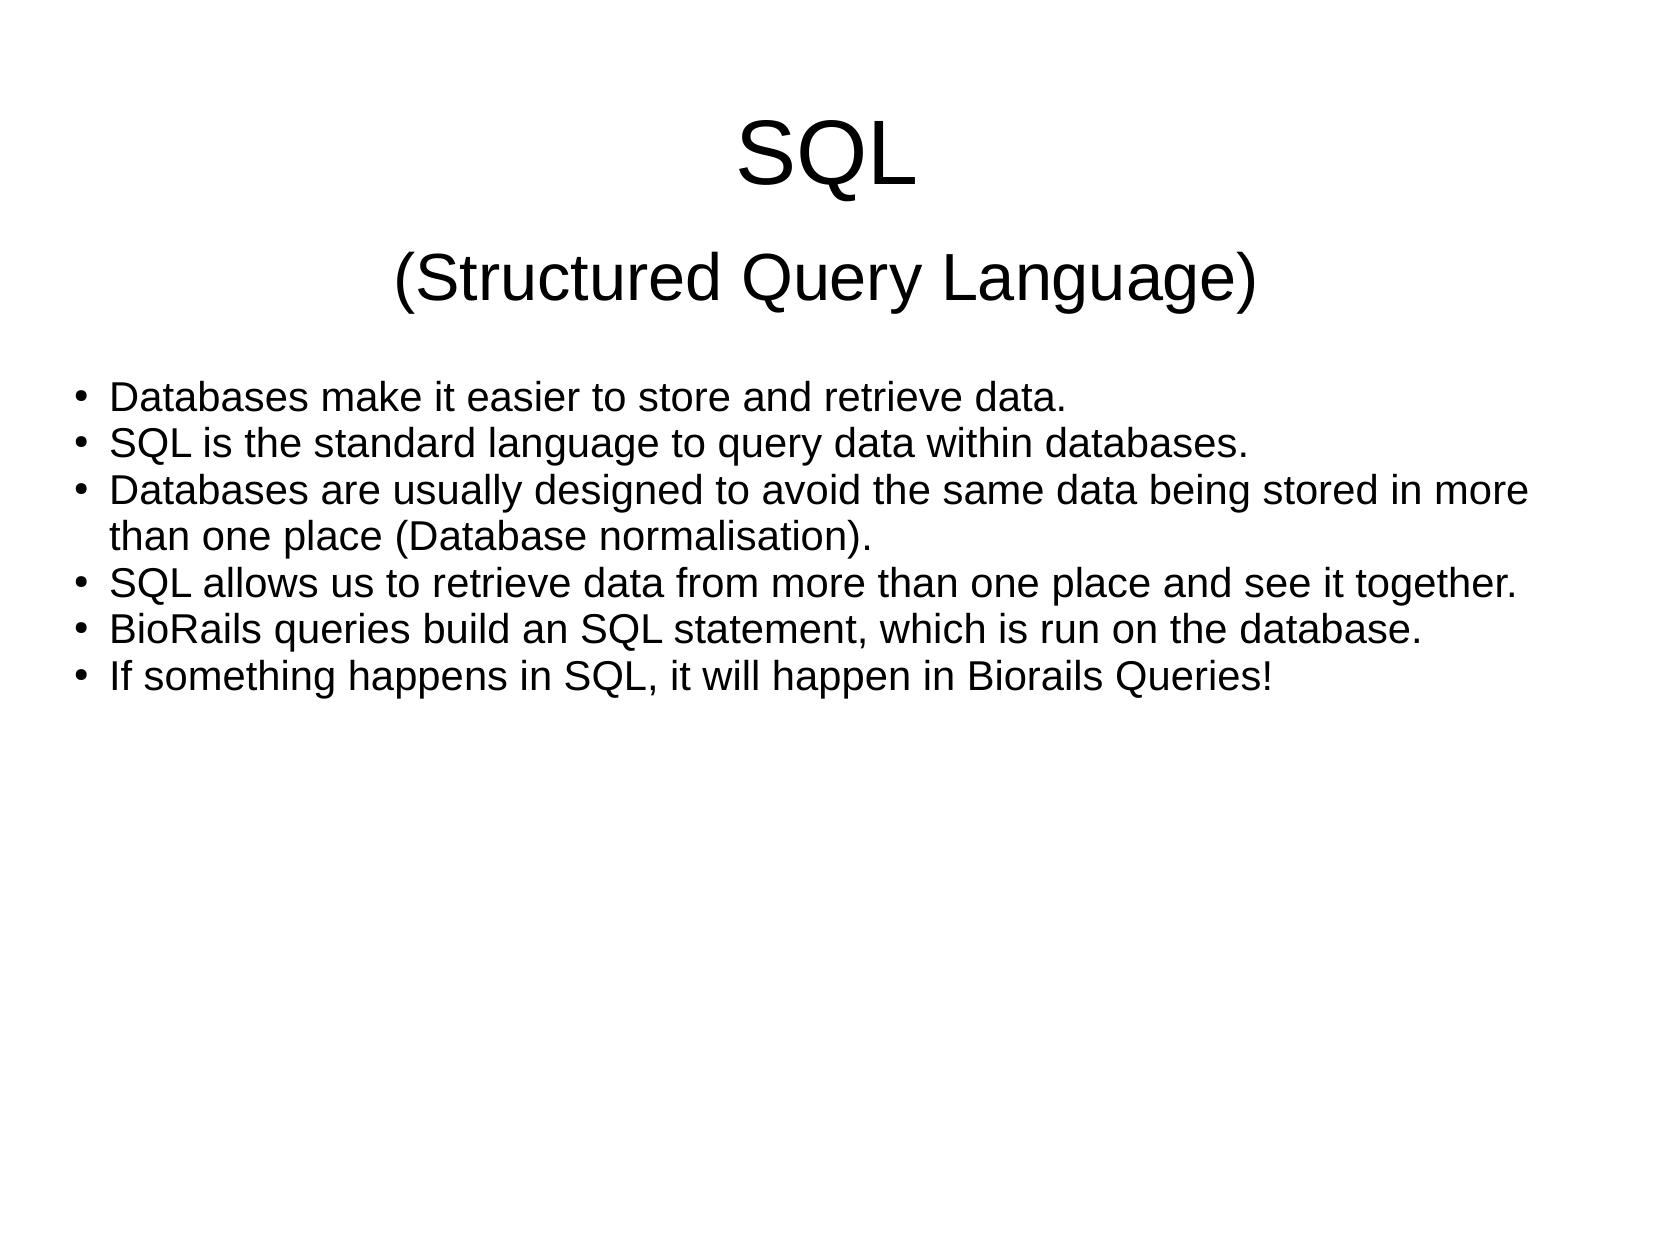

# SQL
(Structured Query Language)
Databases make it easier to store and retrieve data.
SQL is the standard language to query data within databases.
Databases are usually designed to avoid the same data being stored in more than one place (Database normalisation).
SQL allows us to retrieve data from more than one place and see it together.
BioRails queries build an SQL statement, which is run on the database.
If something happens in SQL, it will happen in Biorails Queries!